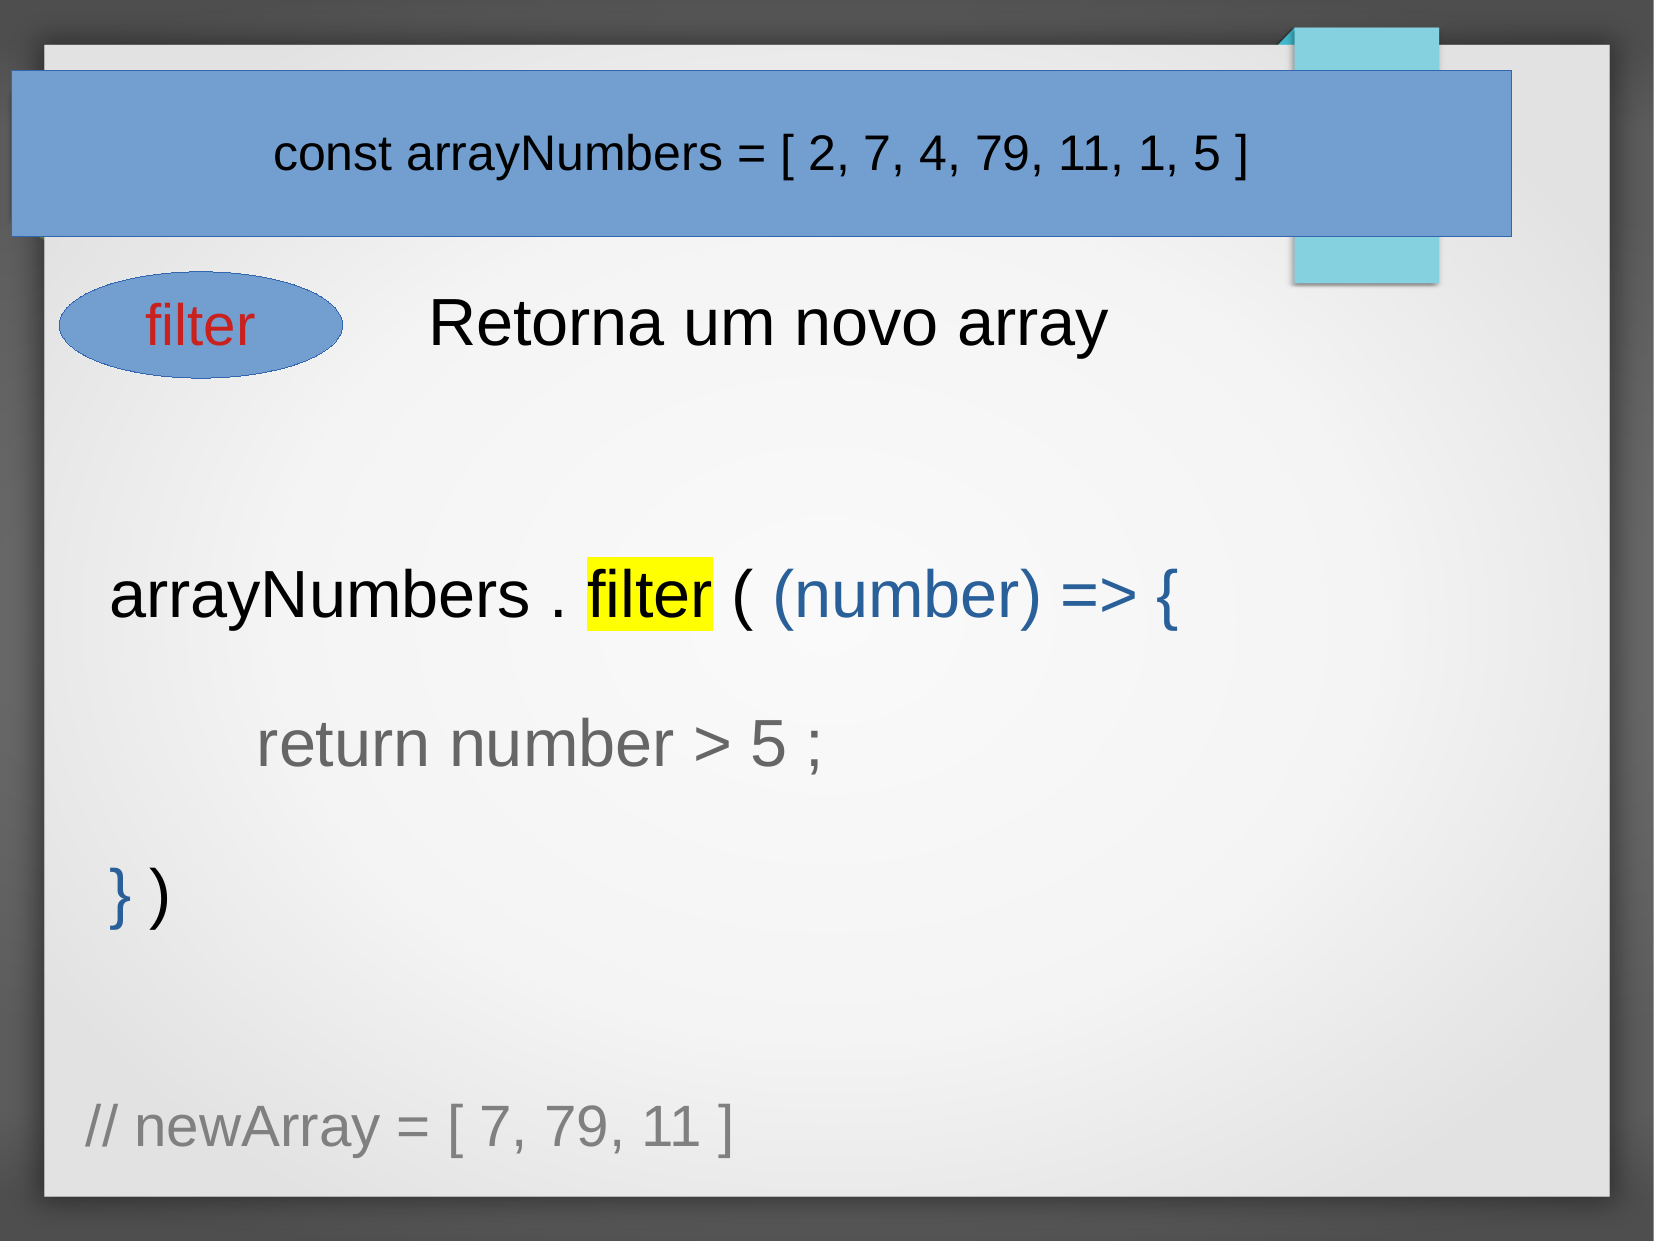

const arrayNumbers = [ 2, 7, 4, 79, 11, 1, 5 ]
filter
Retorna um novo array
arrayNumbers . filter ( (number) => {
		return number > 5 ;
} )
// newArray = [ 7, 79, 11 ]